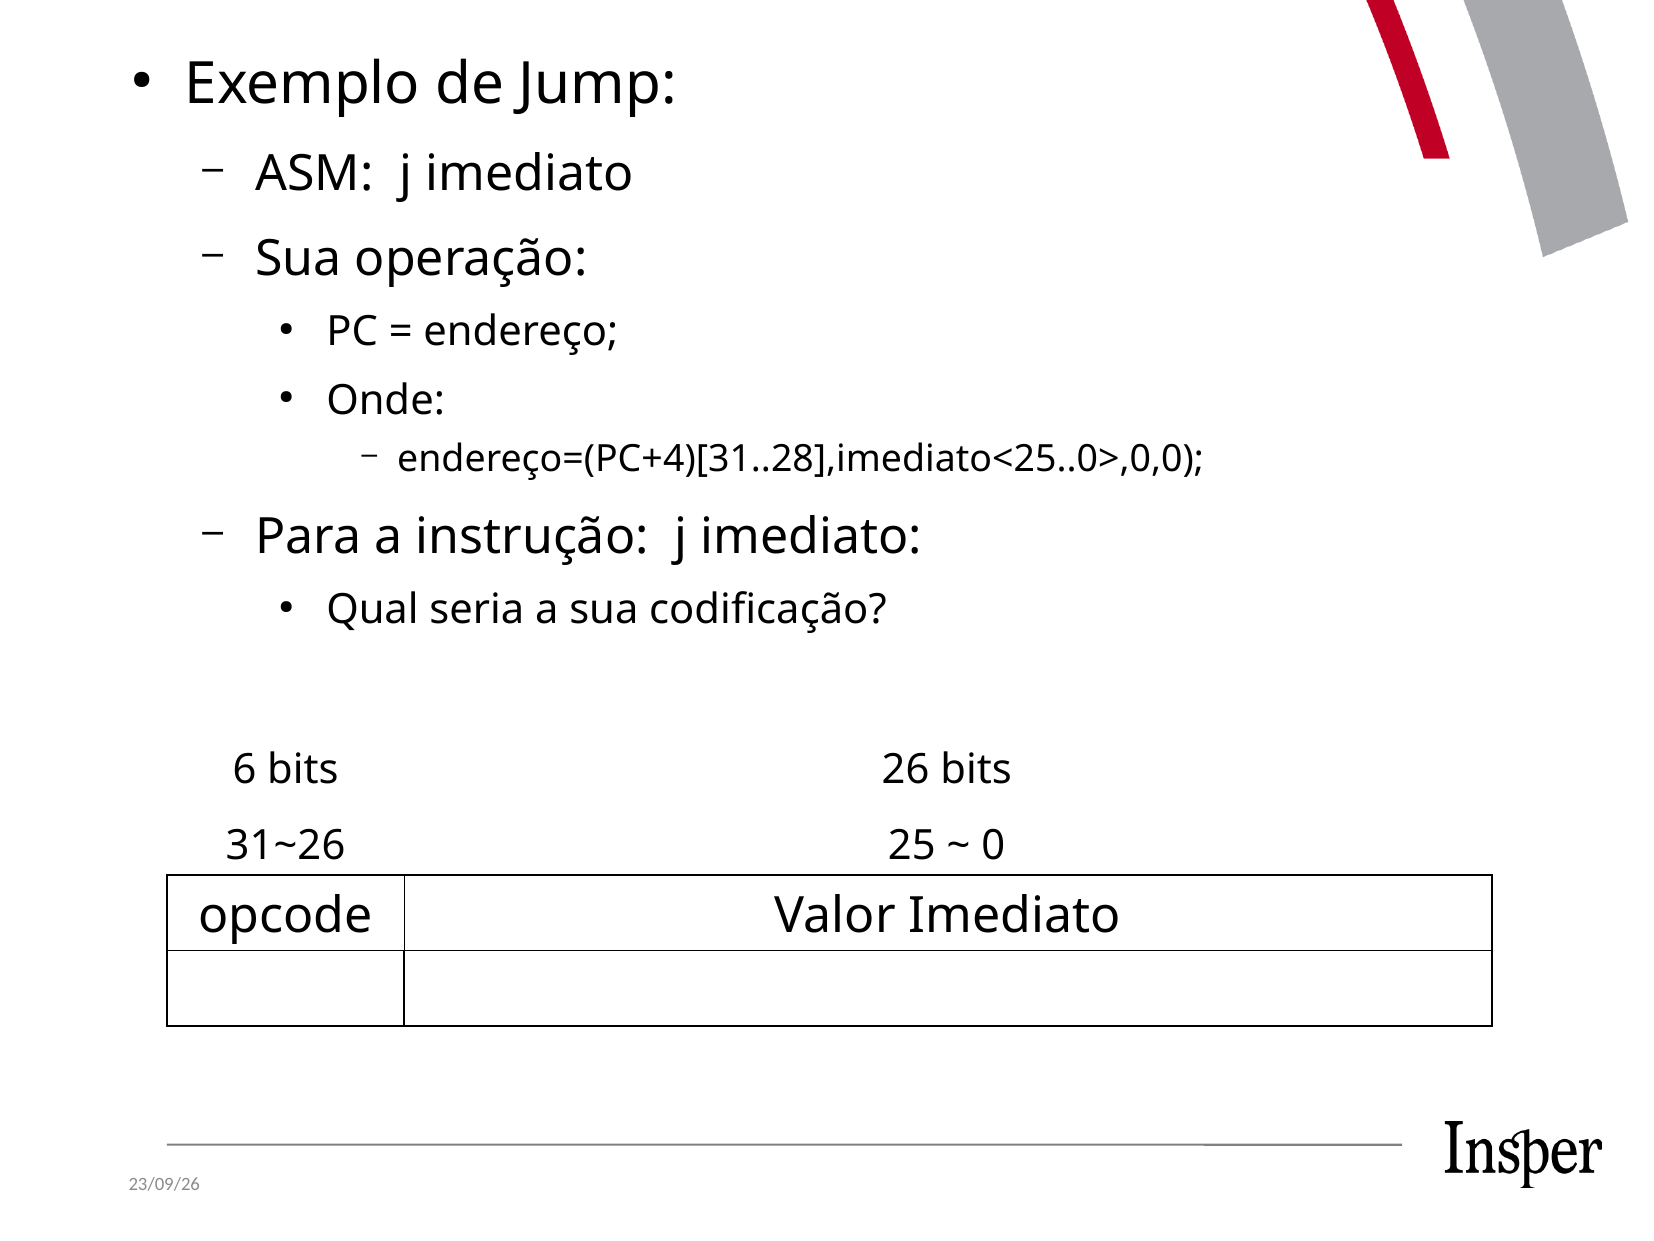

# Exemplo de Jump:
ASM: j imediato
Sua operação:
PC = endereço;
Onde:
endereço=(PC+4)[31..28],imediato<25..0>,0,0);
Para a instrução: j imediato:
Qual seria a sua codificação?
6 bits
31~26
26 bits
25 ~ 0
opcode
Valor Imediato